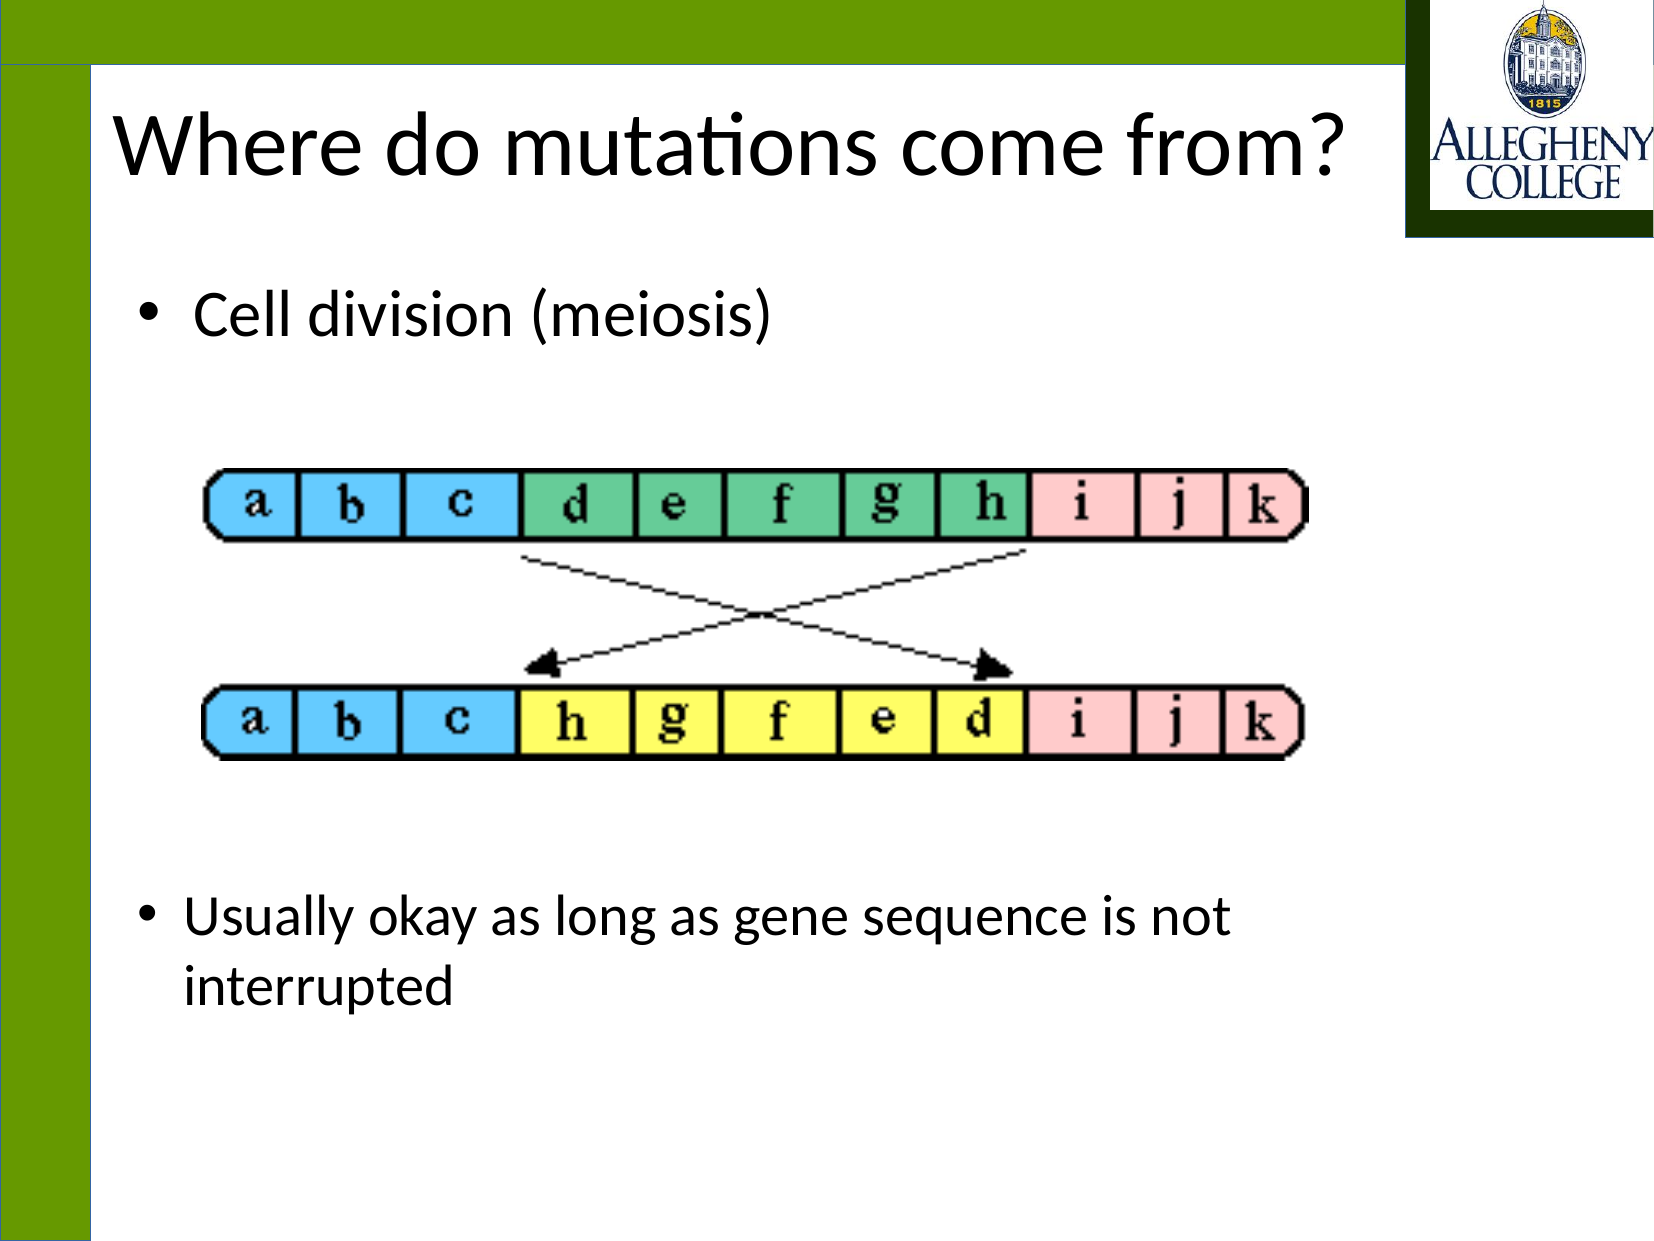

# Where do mutations come from?
Cell division (meiosis)
Usually okay as long as gene sequence is not interrupted